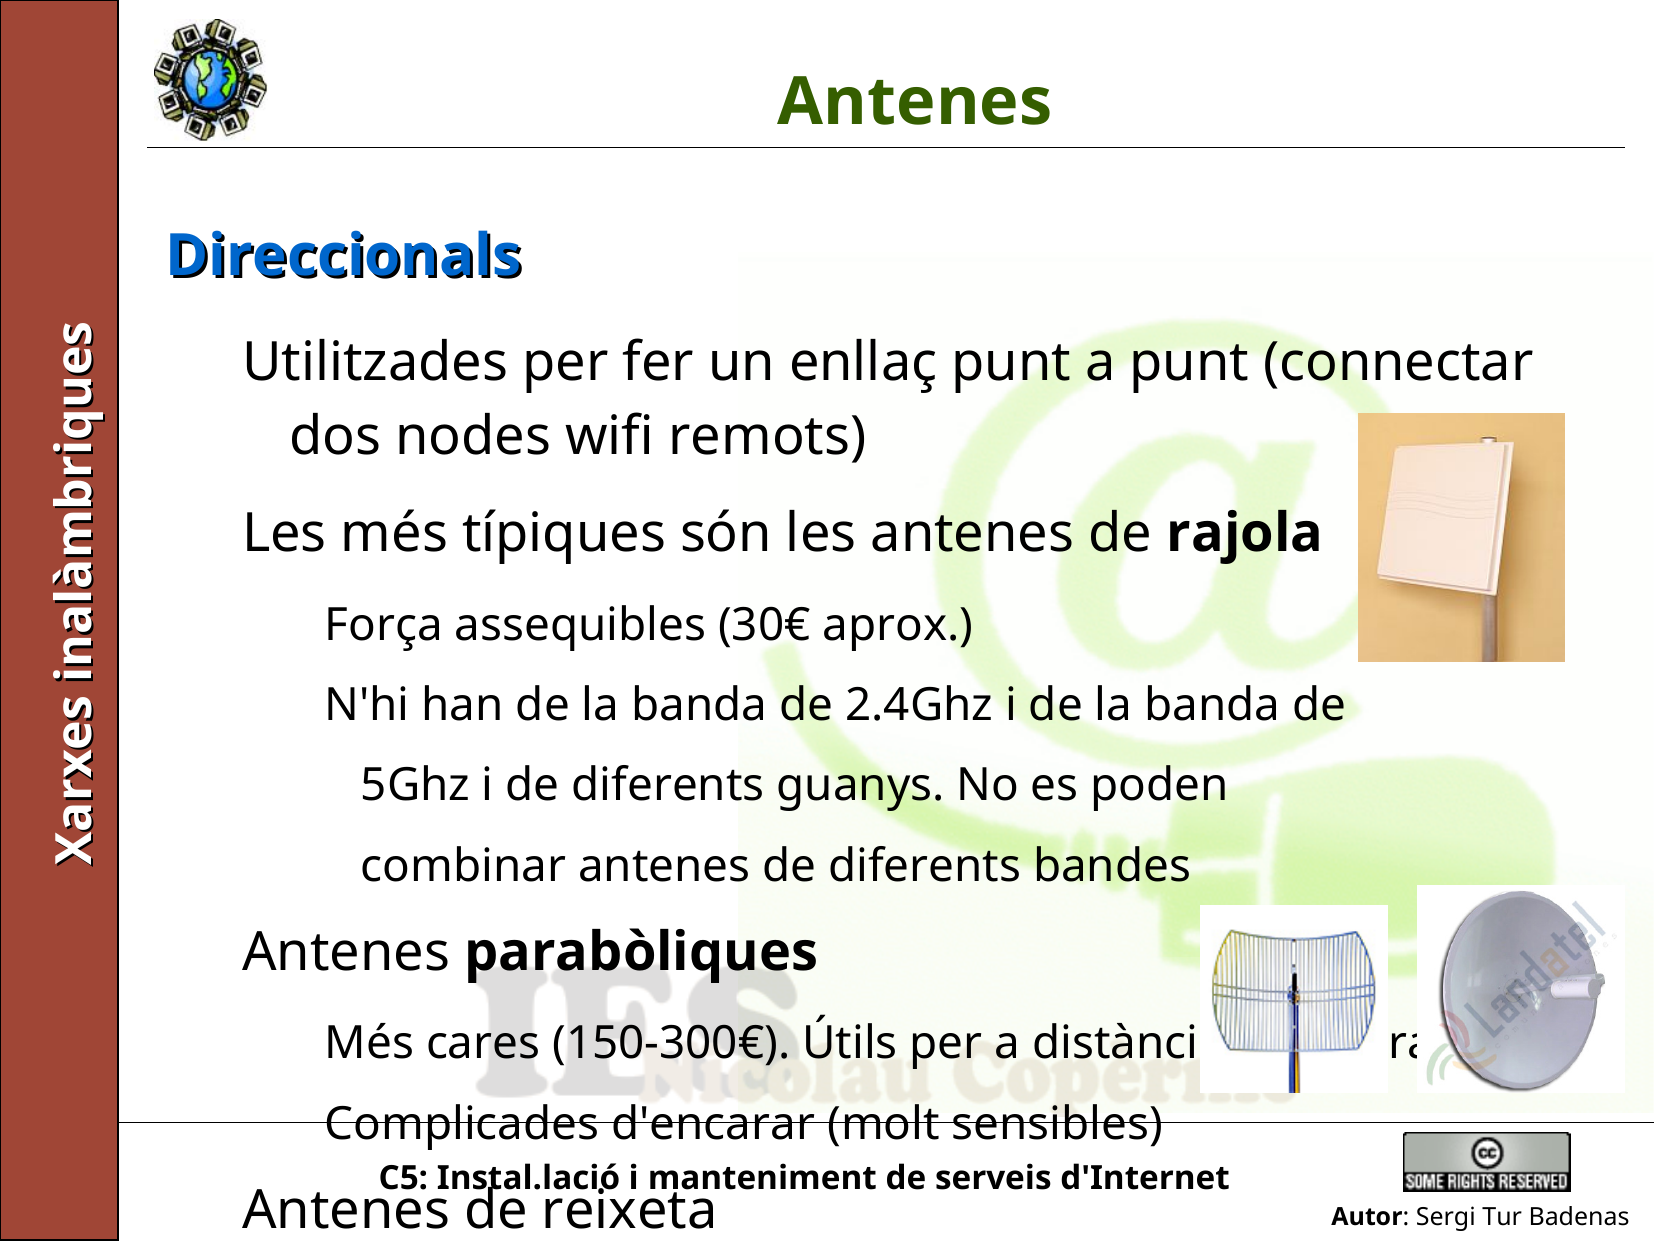

# Antenes
Direccionals
Utilitzades per fer un enllaç punt a punt (connectar dos nodes wifi remots)
Les més típiques són les antenes de rajola
Força assequibles (30€ aprox.)
N'hi han de la banda de 2.4Ghz i de la banda de
 5Ghz i de diferents guanys. No es poden
 combinar antenes de diferents bandes
Antenes parabòliques
Més cares (150-300€). Útils per a distàncies més grans
Complicades d'encarar (molt sensibles)
Antenes de reixeta
80-200€. Distàncies mitjanes